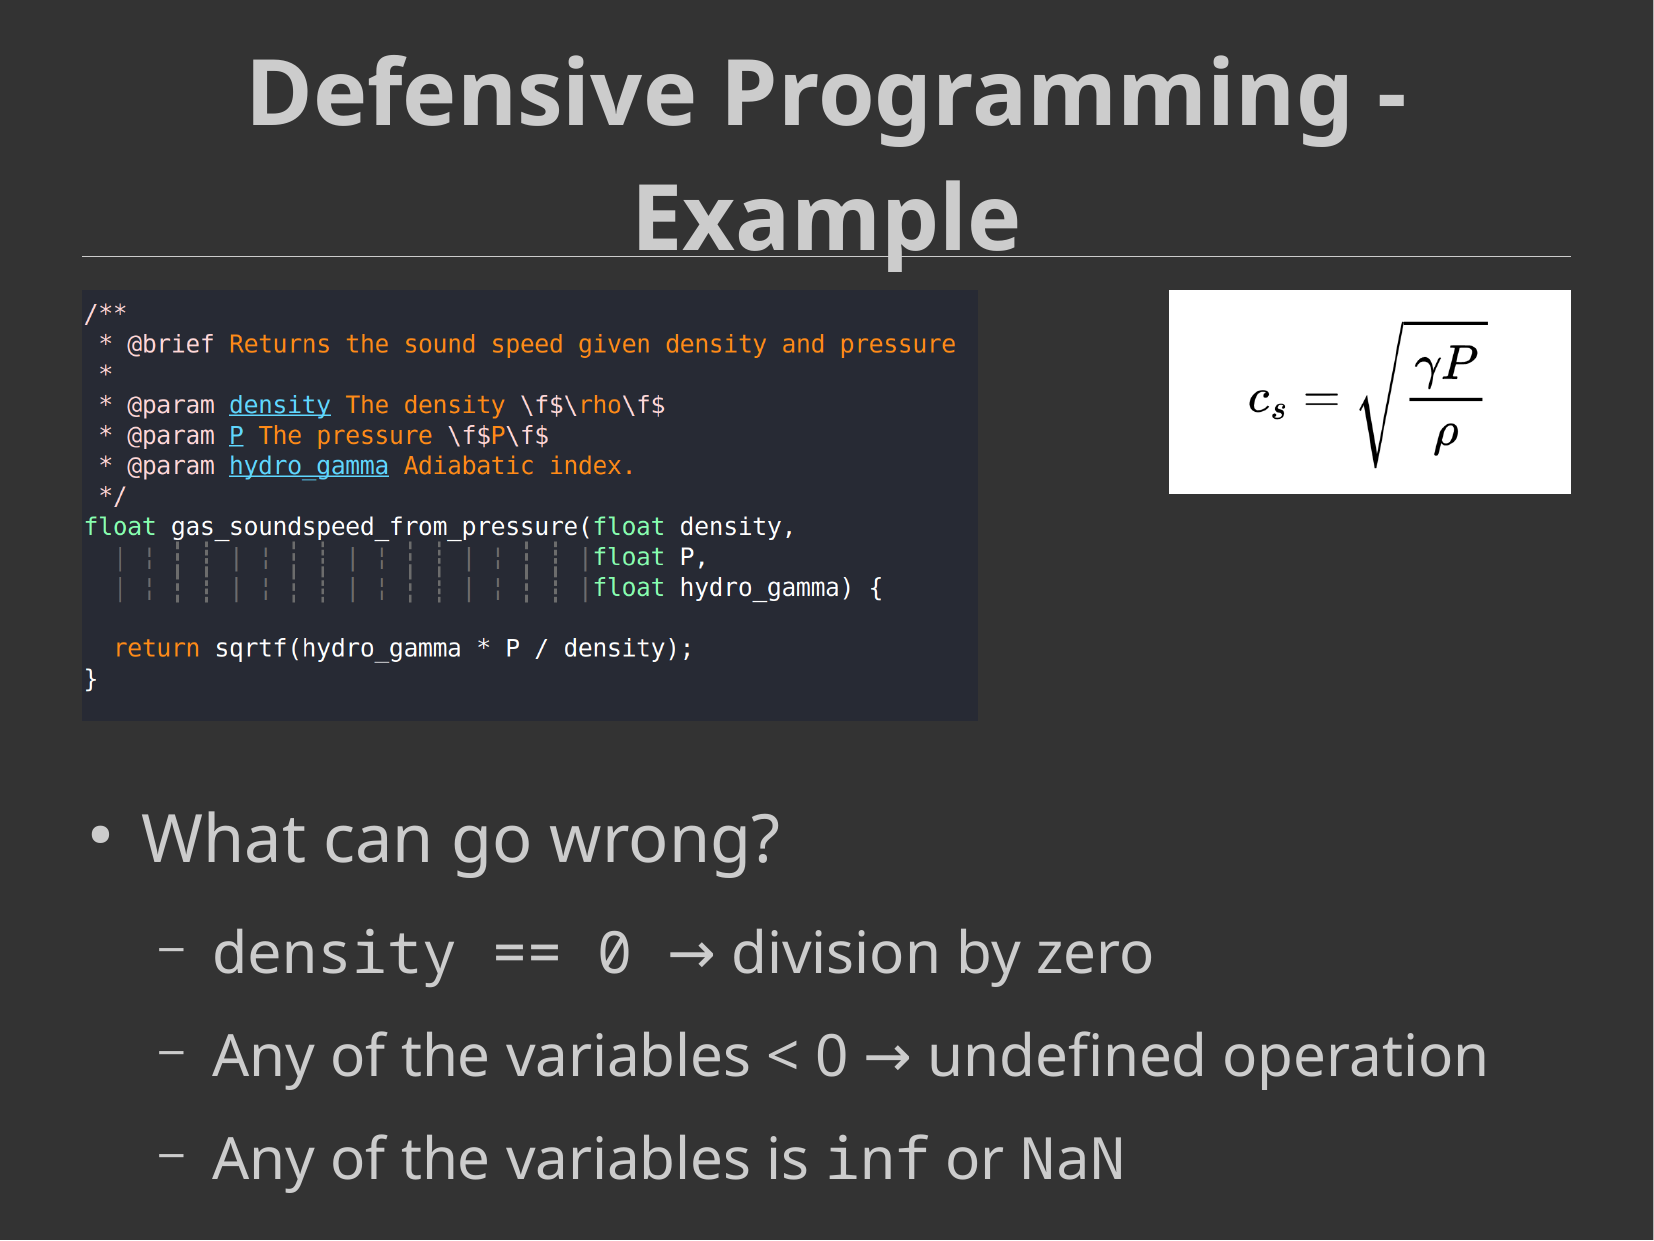

# Defensive Programming - Example
What can go wrong?
density == 0 → division by zero
Any of the variables < 0 → undefined operation
Any of the variables is inf or NaN